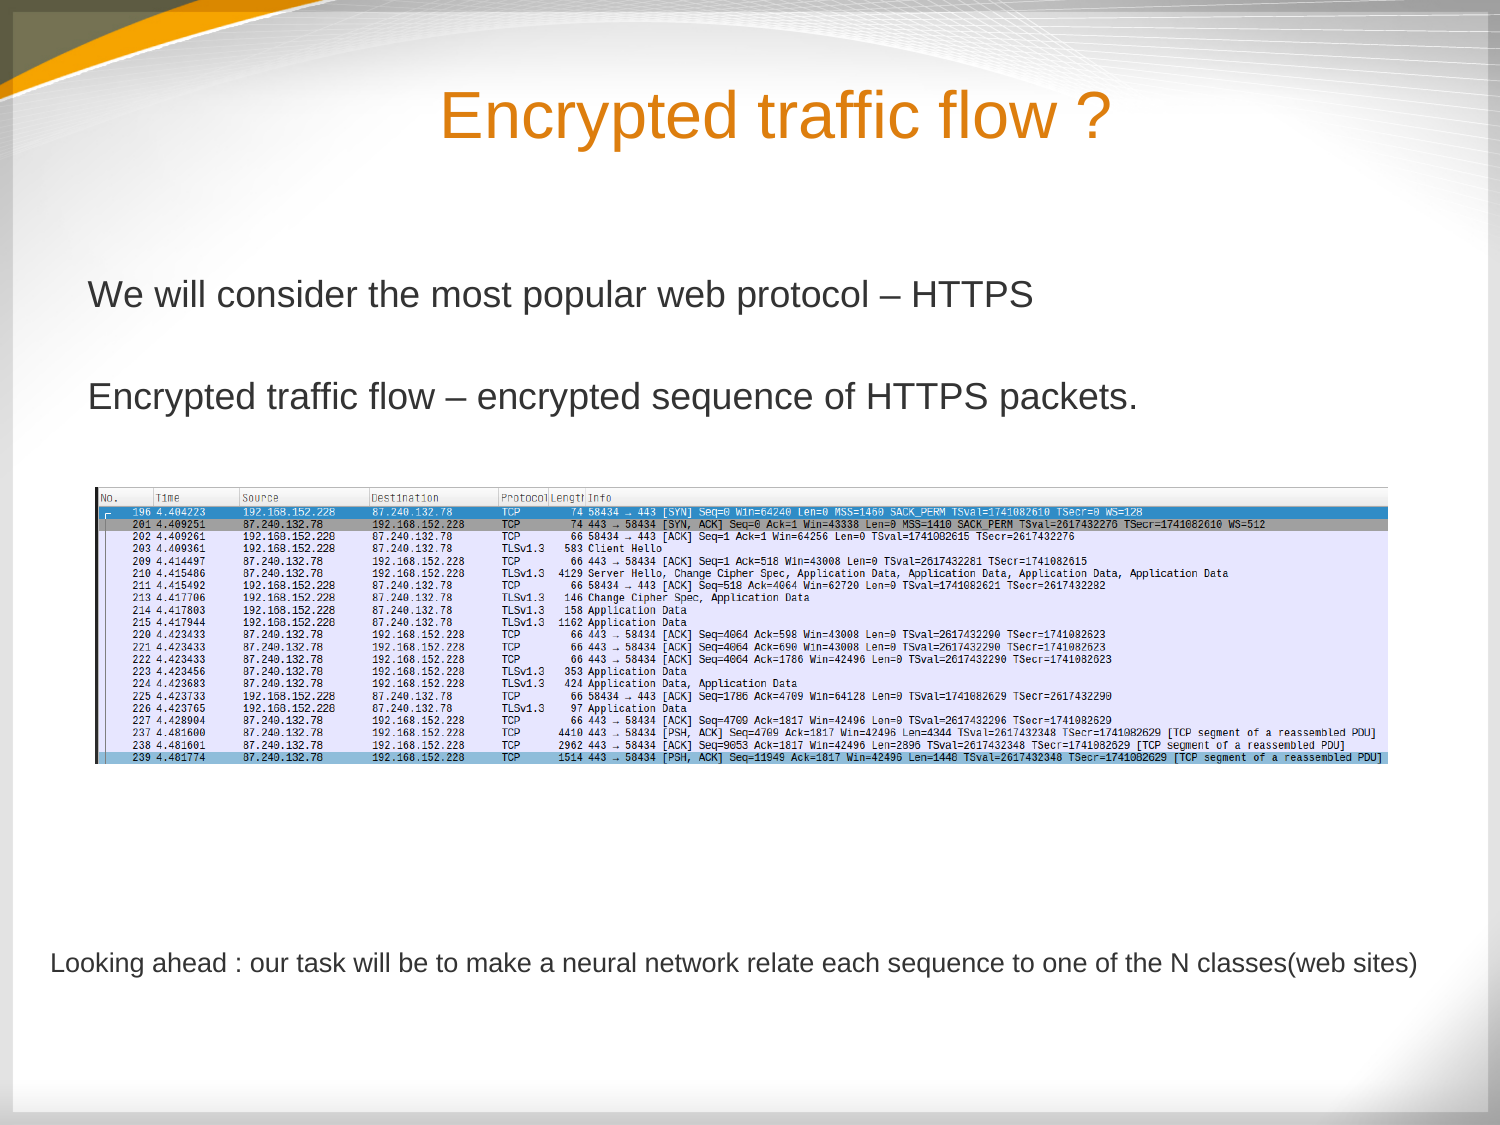

Encrypted traffic flow ?
We will consider the most popular web protocol – HTTPS
Encrypted traffic flow – encrypted sequence of HTTPS packets.
Looking ahead : our task will be to make a neural network relate each sequence to one of the N classes(web sites)